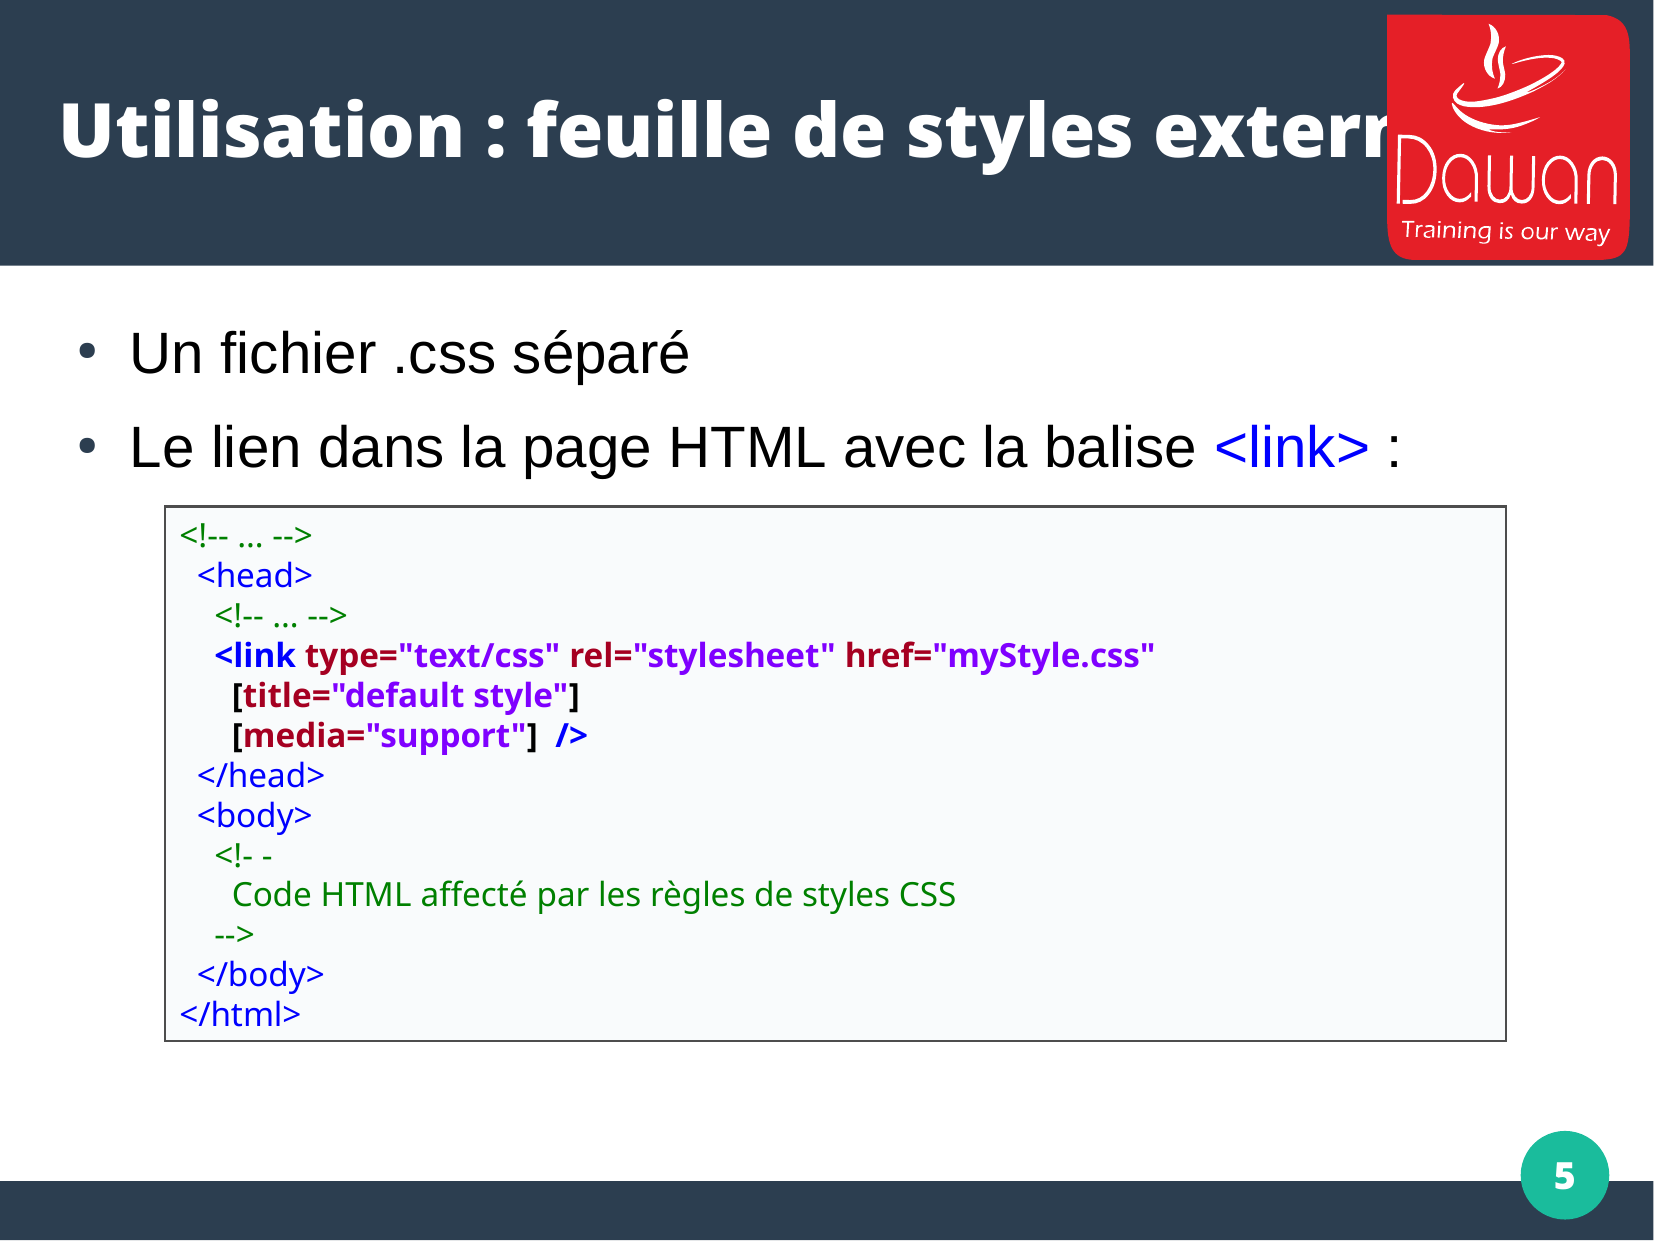

# Utilisation : feuille de styles externe
Un fichier .css séparé
Le lien dans la page HTML avec la balise <link> :
<!-- … -->
 <head>
 <!-- … -->
 <link type="text/css" rel="stylesheet" href="myStyle.css"
 [title="default style"]
 [media="support"] />
 </head>
 <body>
 <!- -
 Code HTML affecté par les règles de styles CSS
 -->
 </body>
</html>
5